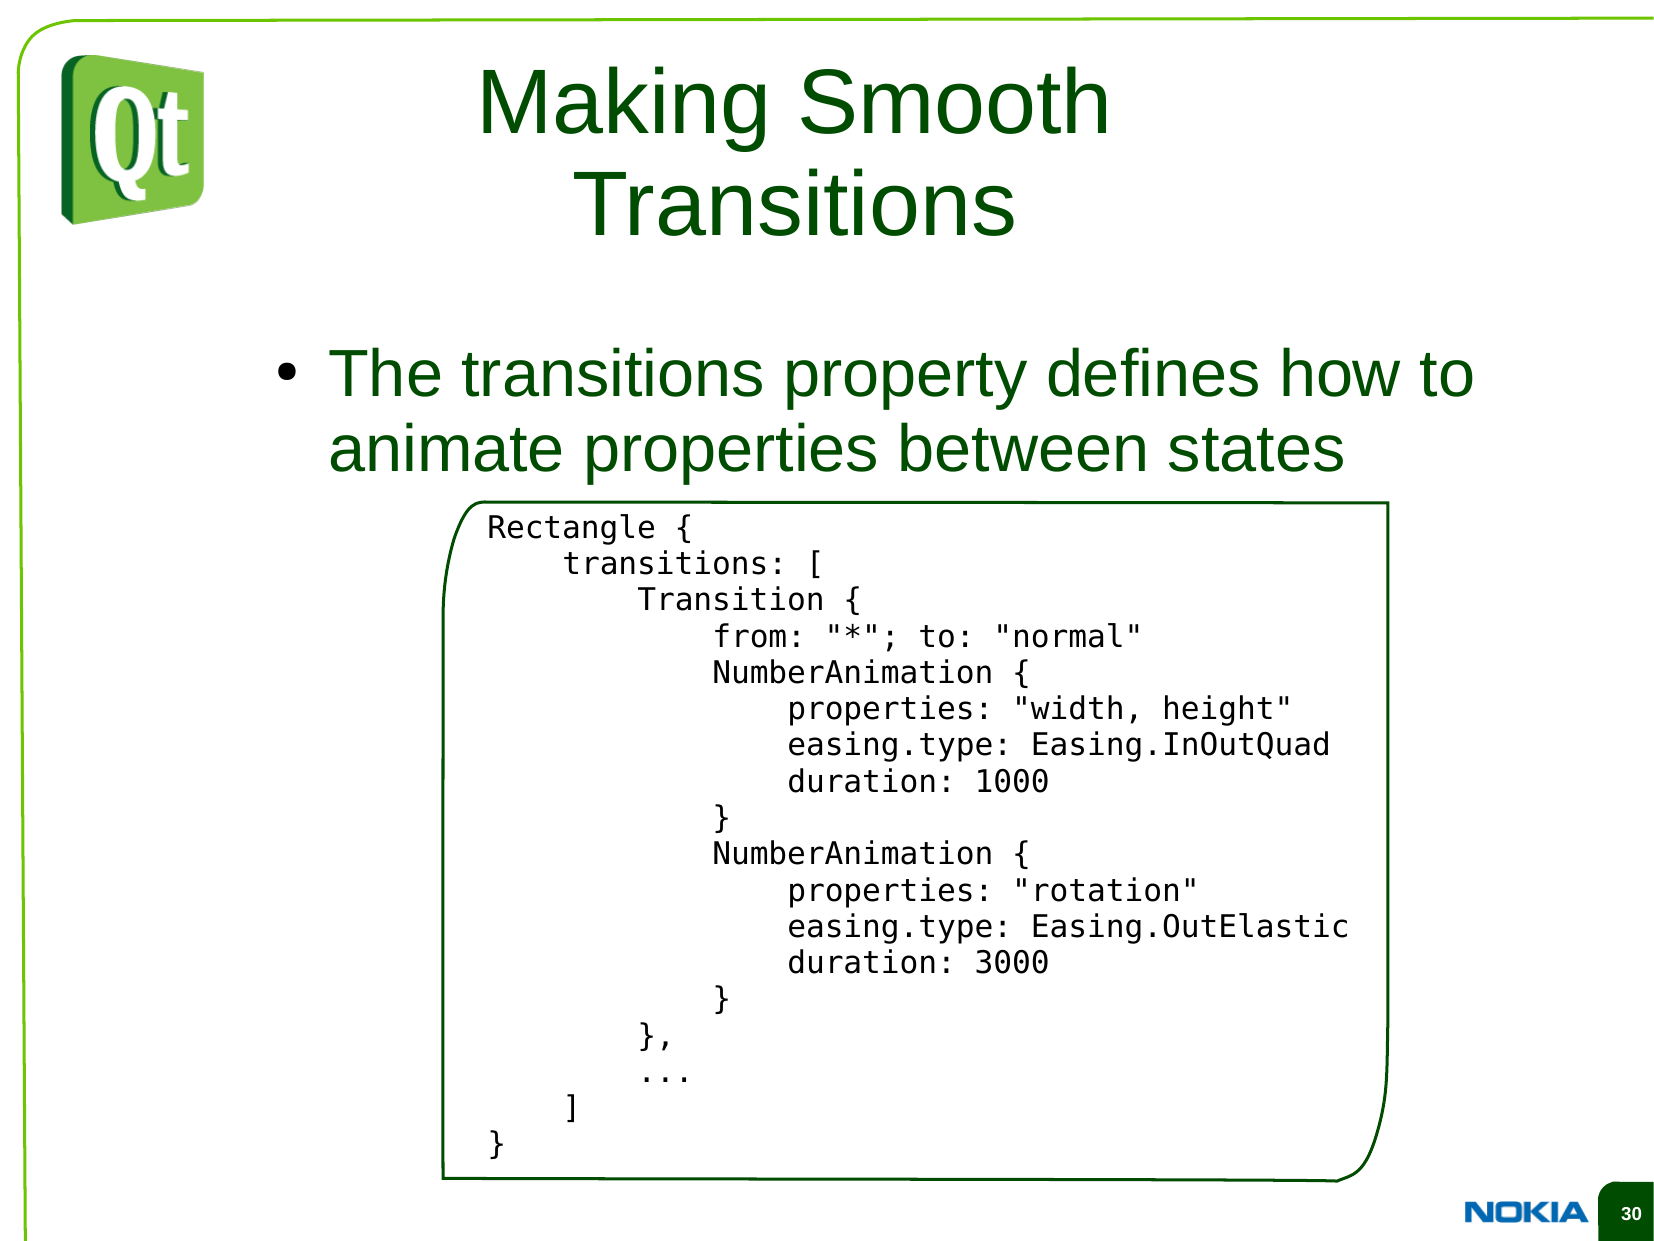

# Making Smooth Transitions
The transitions property defines how to animate properties between states
Rectangle {
 transitions: [
 Transition {
 from: "*"; to: "normal"
 NumberAnimation {
 properties: "width, height"
 easing.type: Easing.InOutQuad
 duration: 1000
 }
 NumberAnimation {
 properties: "rotation"
 easing.type: Easing.OutElastic
 duration: 3000
 }
 },
 ...
 ]
}